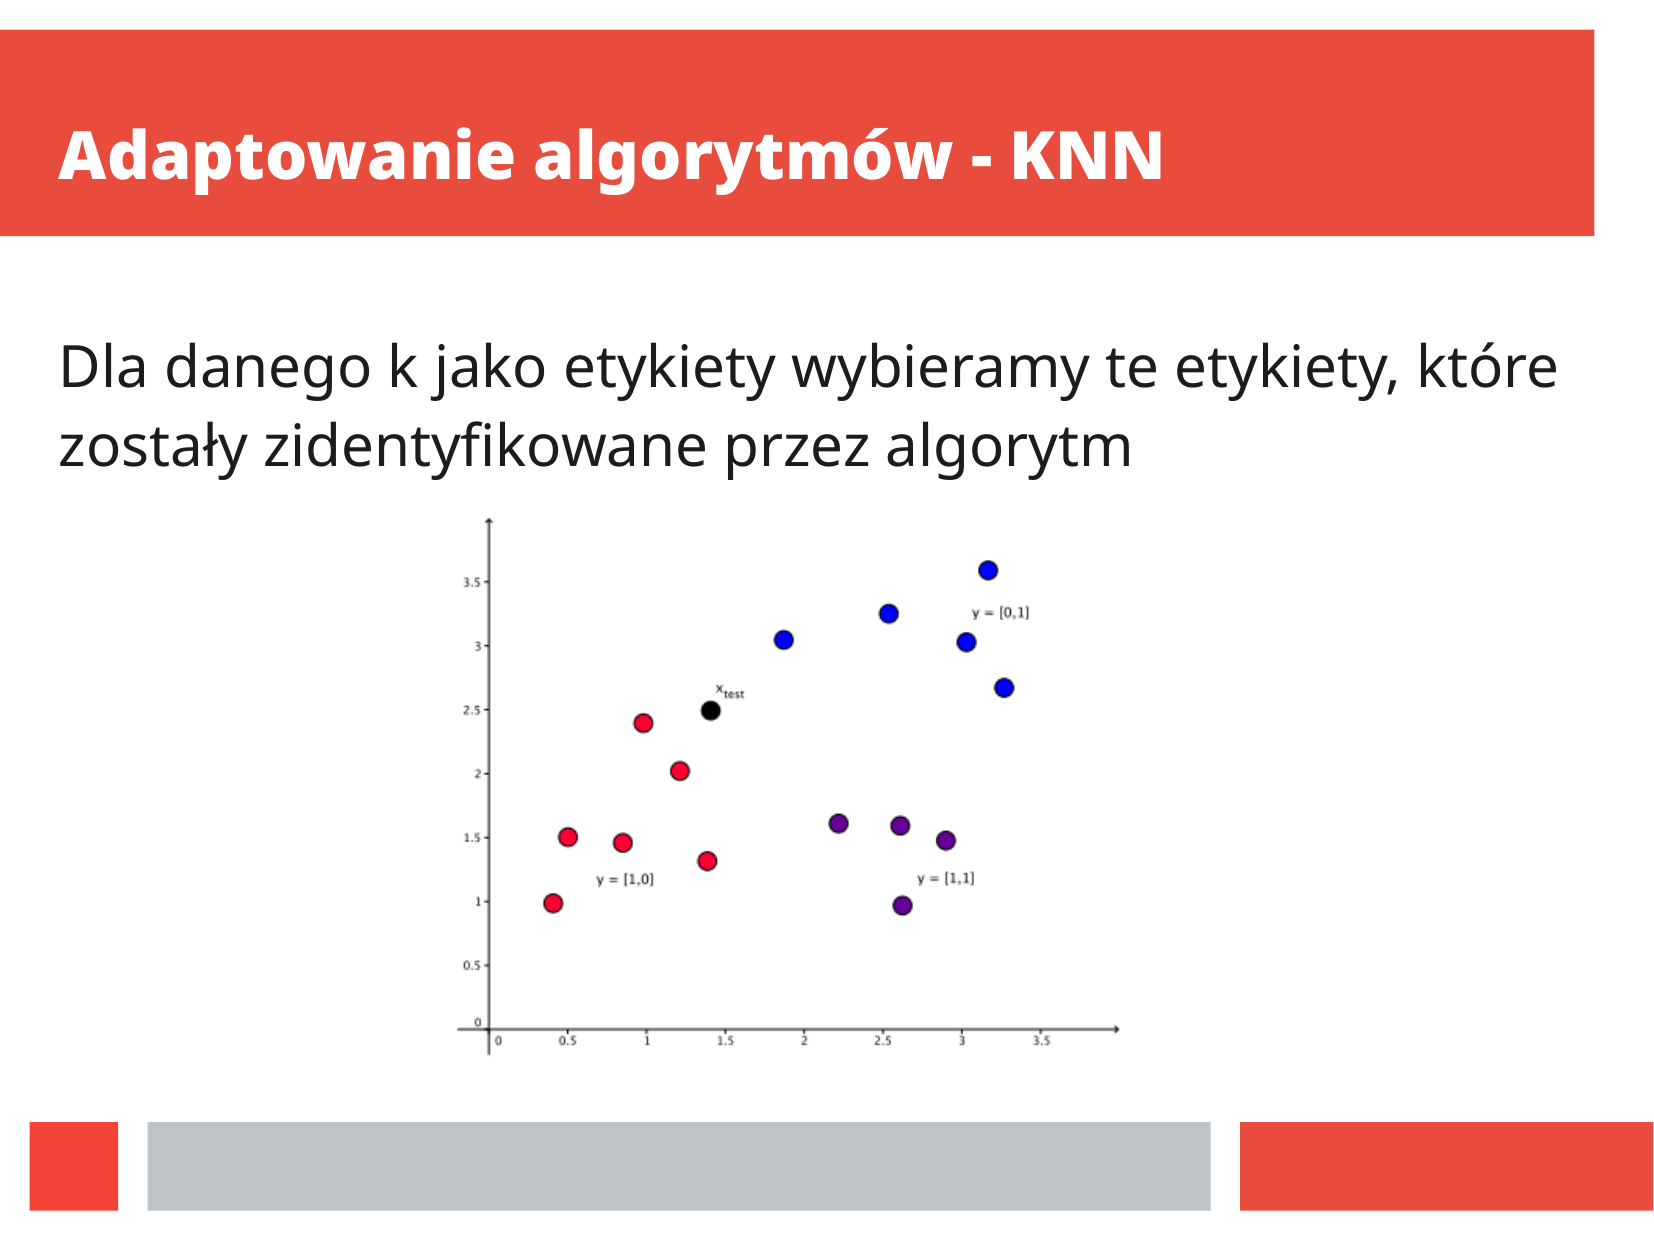

# Adaptowanie algorytmów - KNN
Dla danego k jako etykiety wybieramy te etykiety, które zostały zidentyfikowane przez algorytm